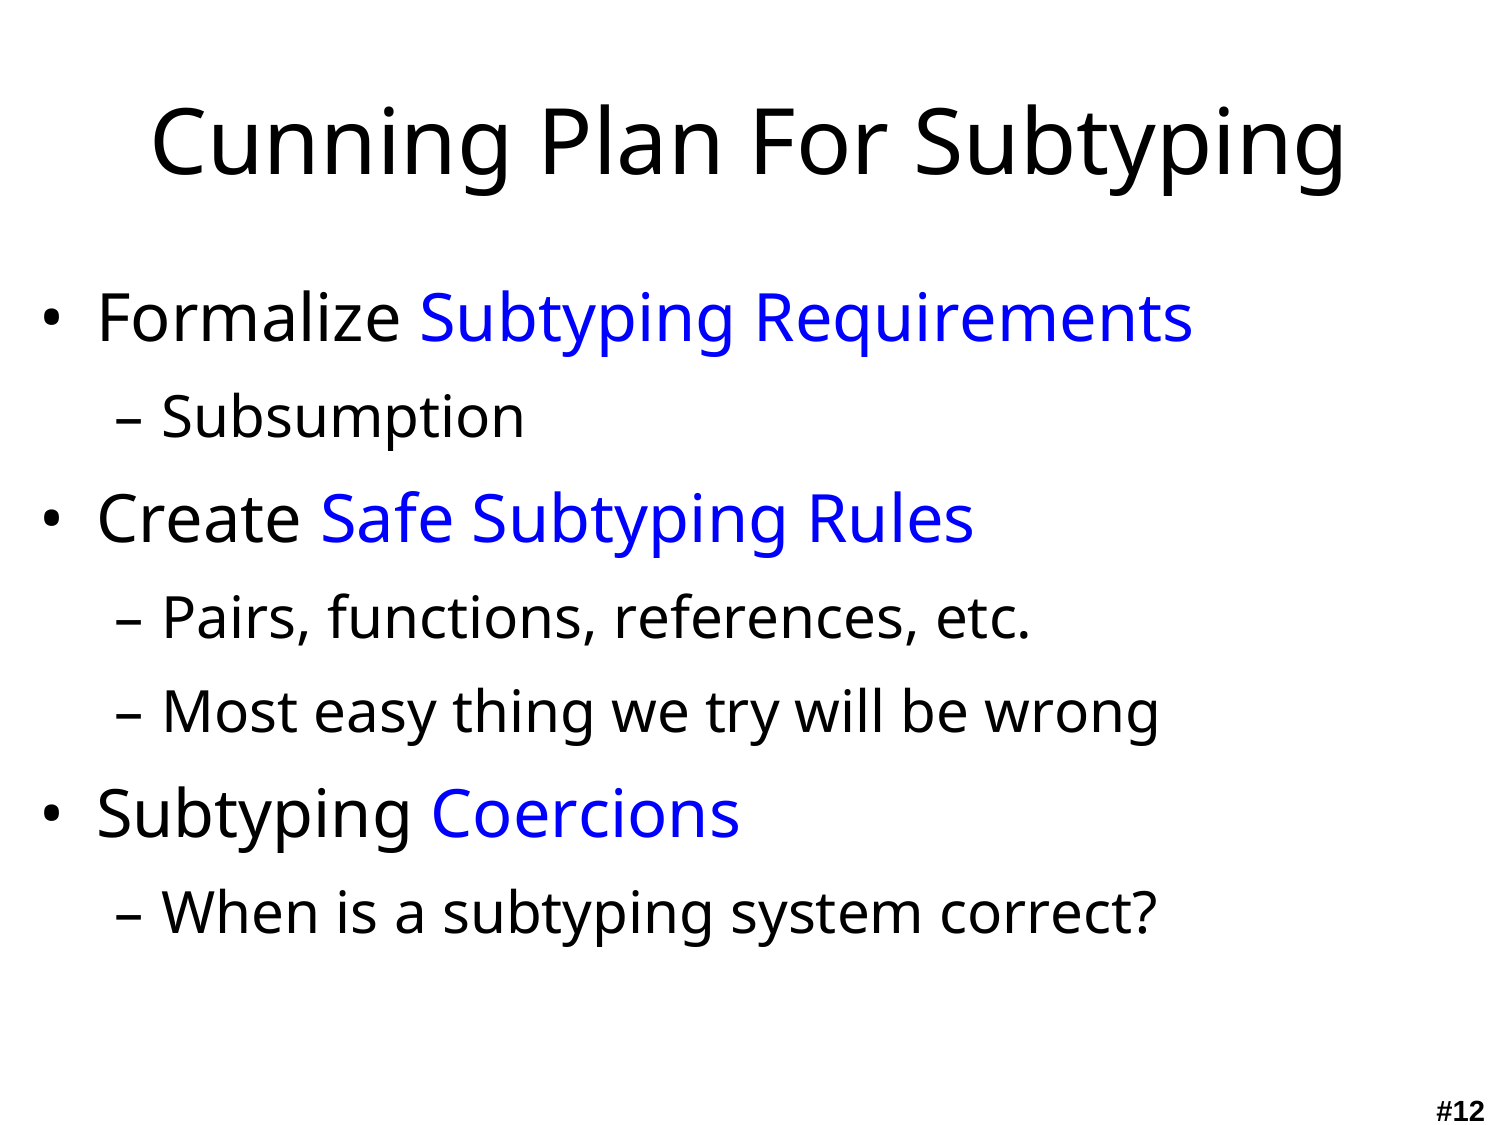

# Cunning Plan For Subtyping
Formalize Subtyping Requirements
Subsumption
Create Safe Subtyping Rules
Pairs, functions, references, etc.
Most easy thing we try will be wrong
Subtyping Coercions
When is a subtyping system correct?
12